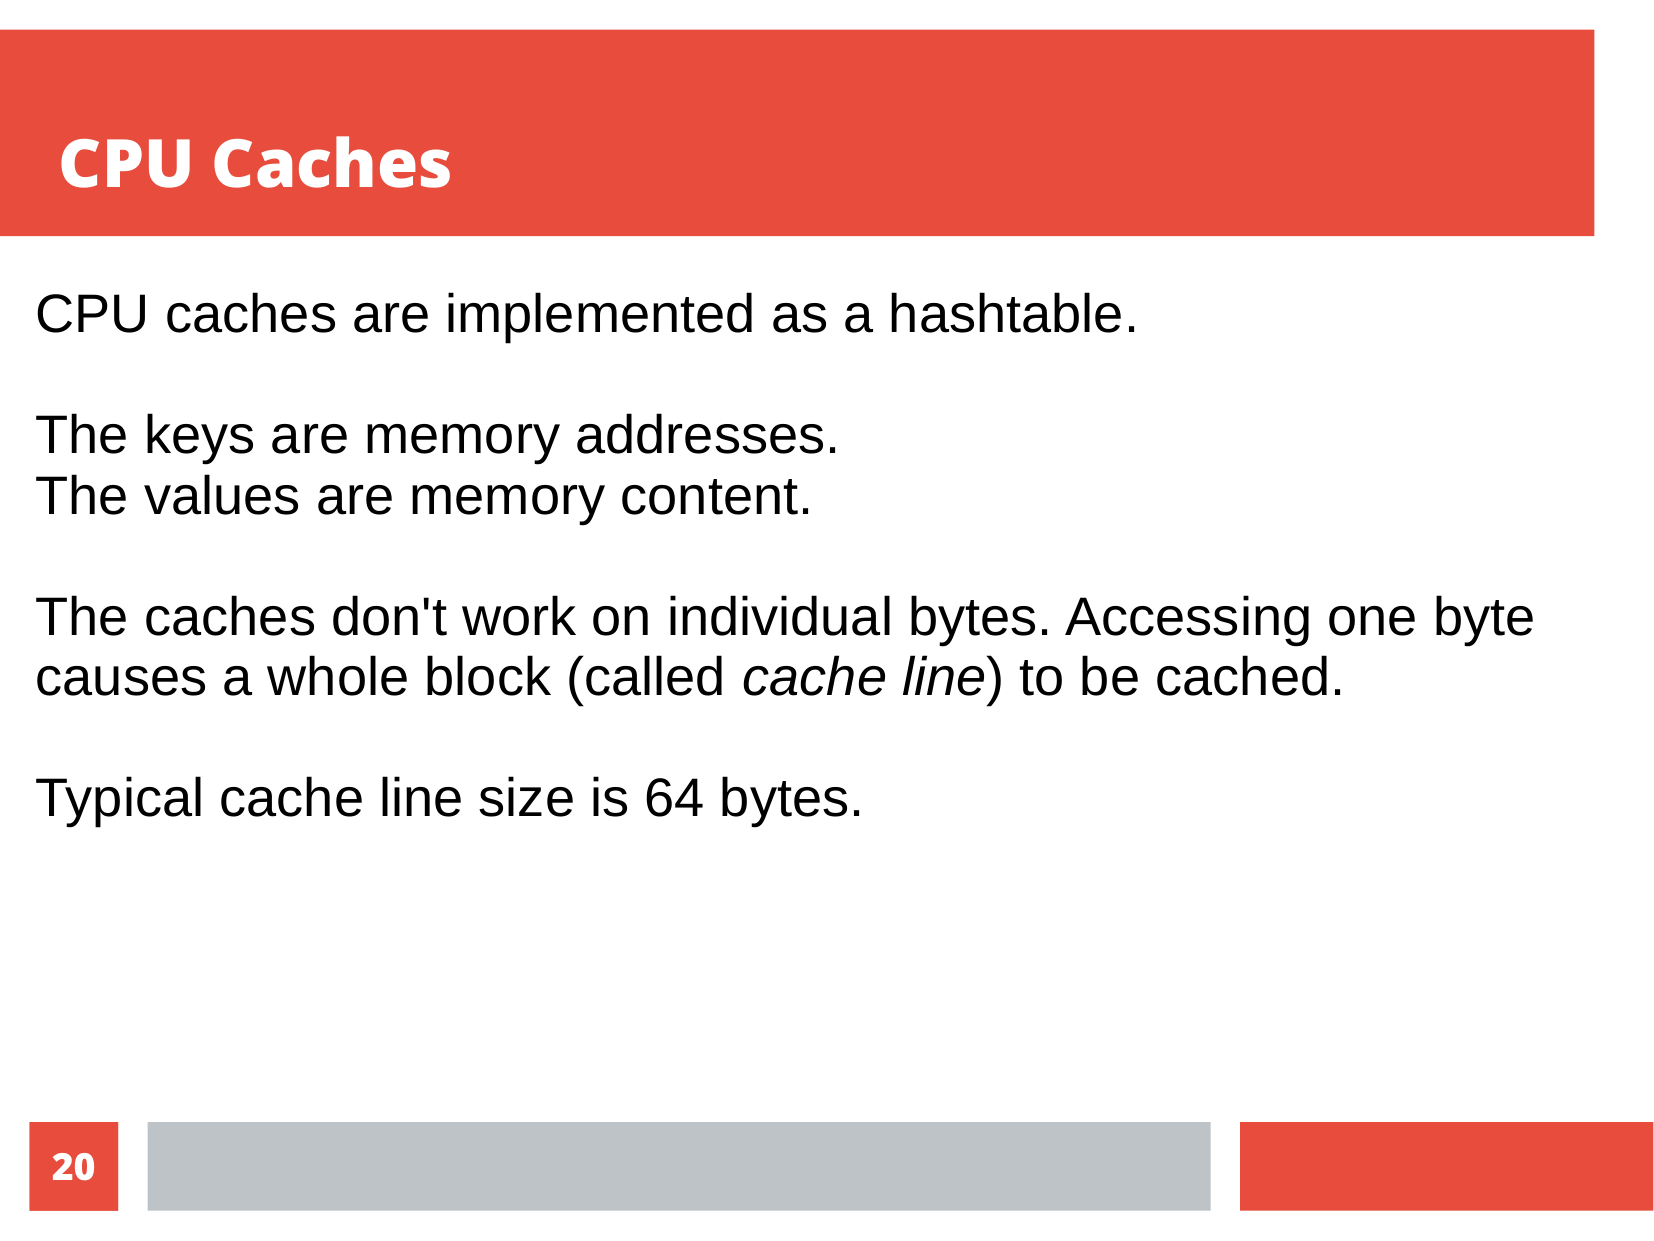

# CPU Caches
CPU caches are implemented as a hashtable.
The keys are memory addresses.
The values are memory content.
The caches don't work on individual bytes. Accessing one byte causes a whole block (called cache line) to be cached.
Typical cache line size is 64 bytes.
20